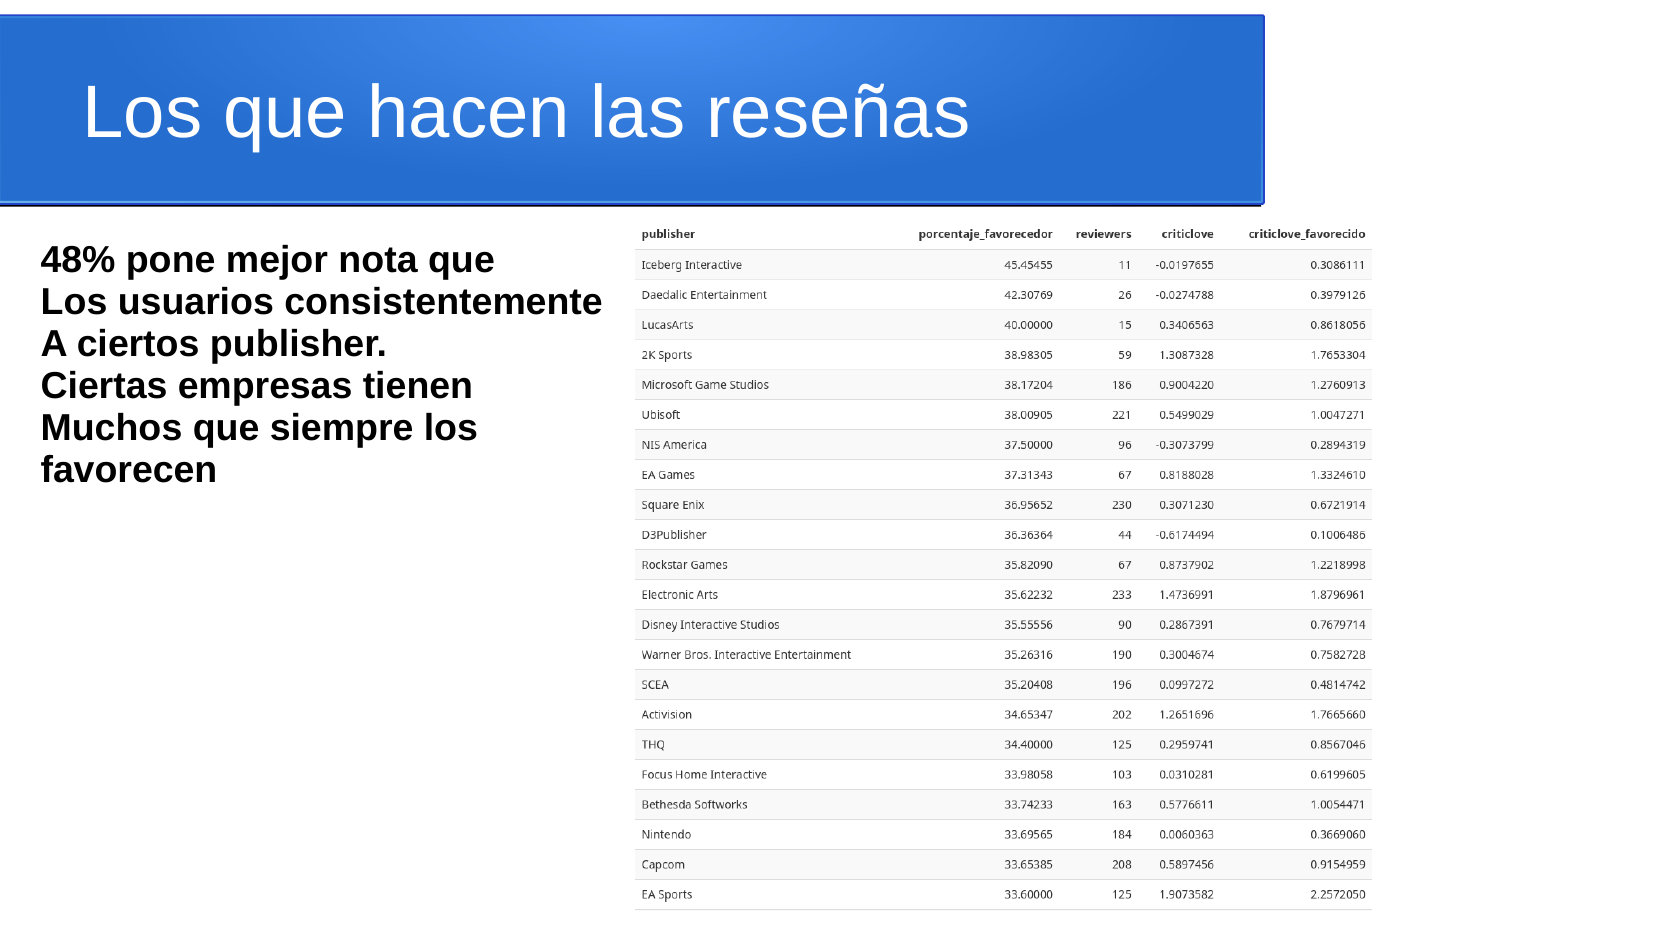

# Los que hacen las reseñas
48% pone mejor nota que
Los usuarios consistentemente
A ciertos publisher.
Ciertas empresas tienen
Muchos que siempre los
favorecen